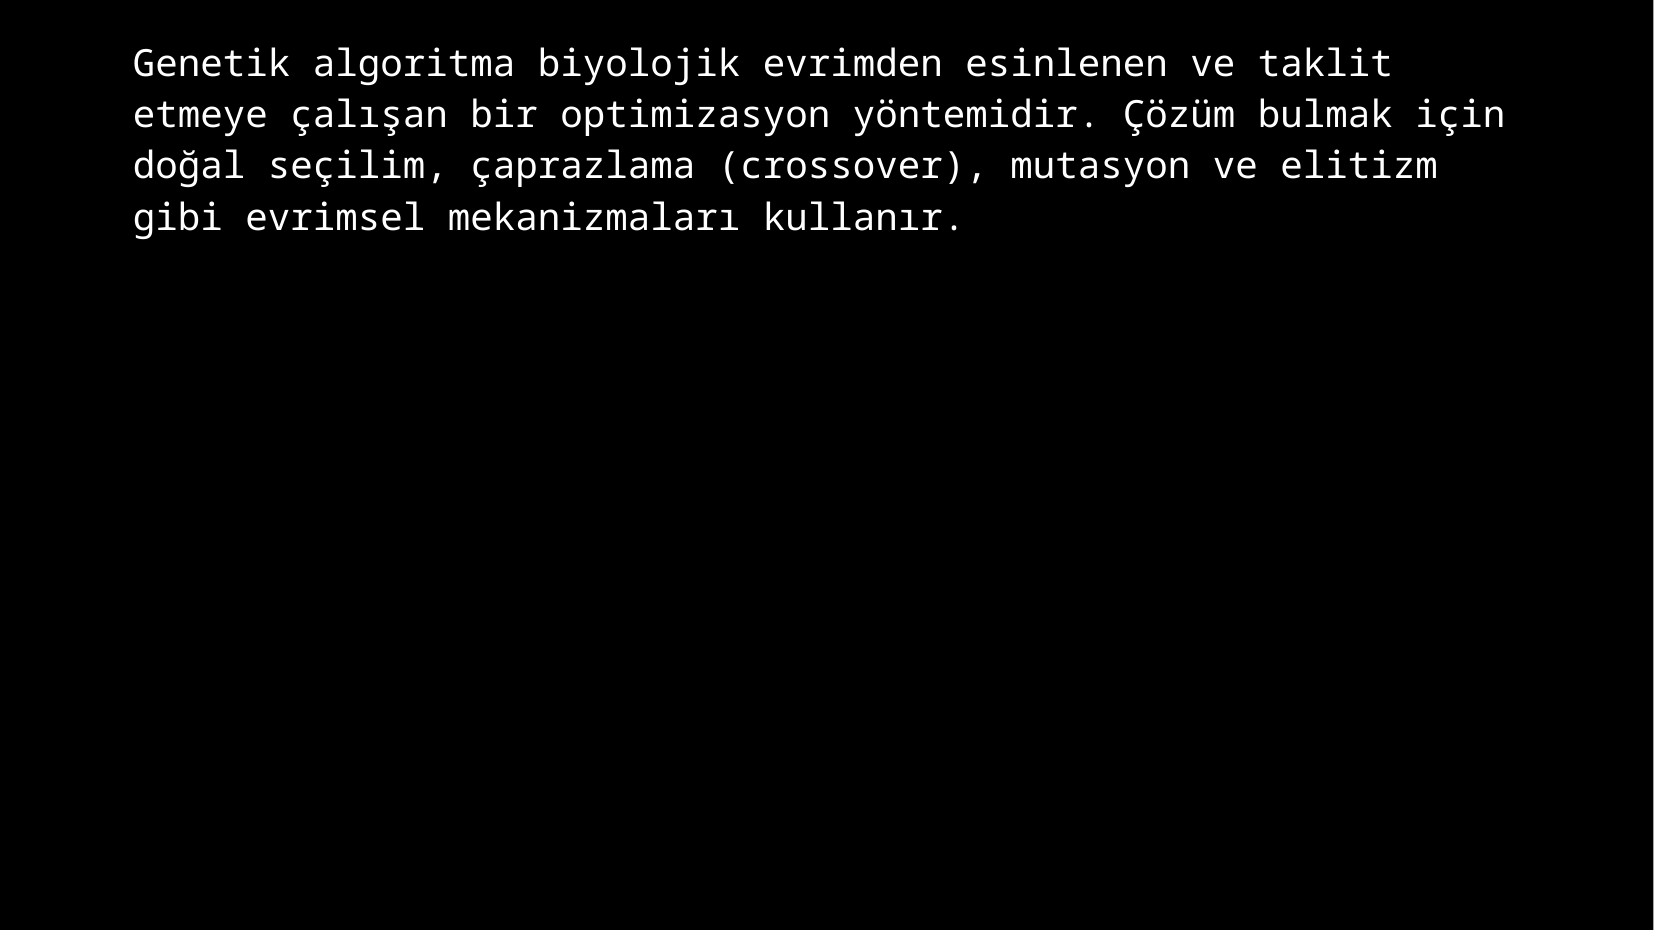

Genetik algoritma biyolojik evrimden esinlenen ve taklit etmeye çalışan bir optimizasyon yöntemidir. Çözüm bulmak için doğal seçilim, çaprazlama (crossover), mutasyon ve elitizm gibi evrimsel mekanizmaları kullanır.